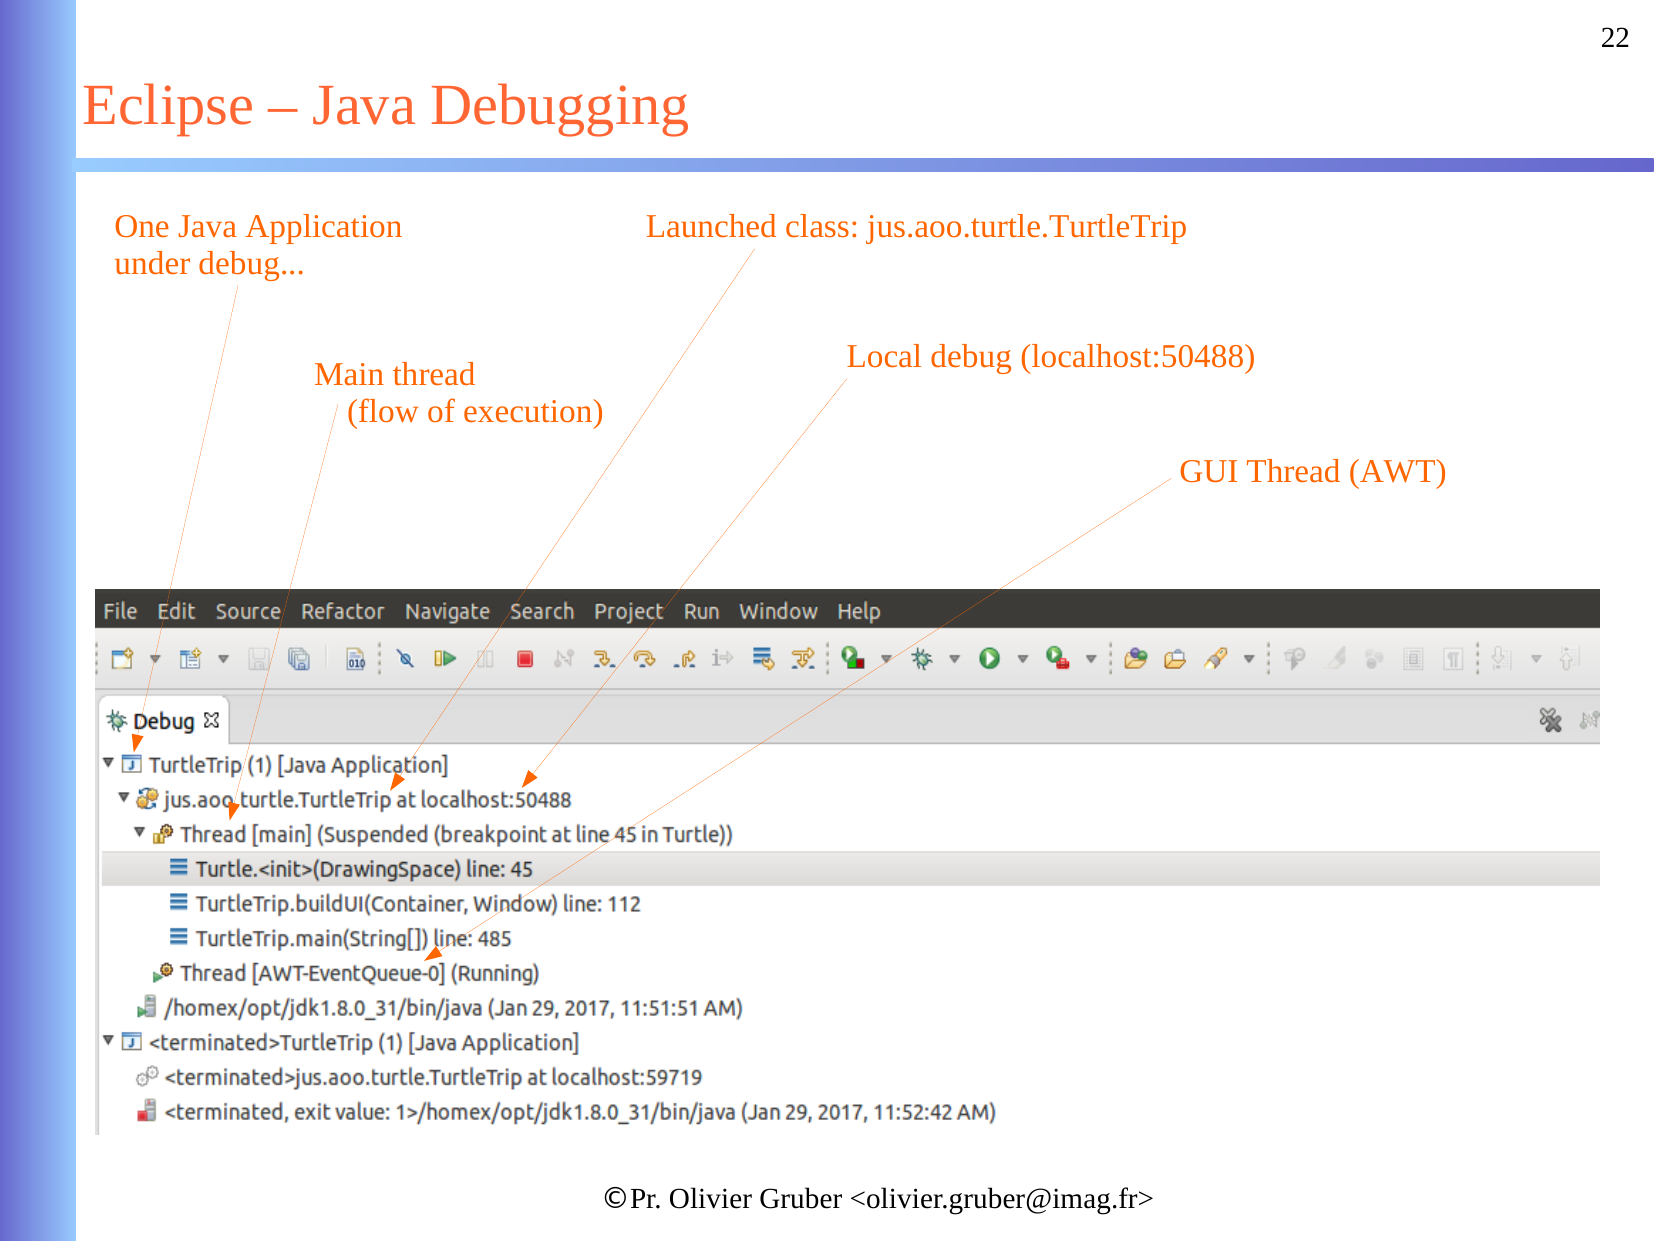

22
# Eclipse – Java Debugging
One Java Application
under debug...
Launched class: jus.aoo.turtle.TurtleTrip
Local debug (localhost:50488)
Main thread
 (flow of execution)
GUI Thread (AWT)